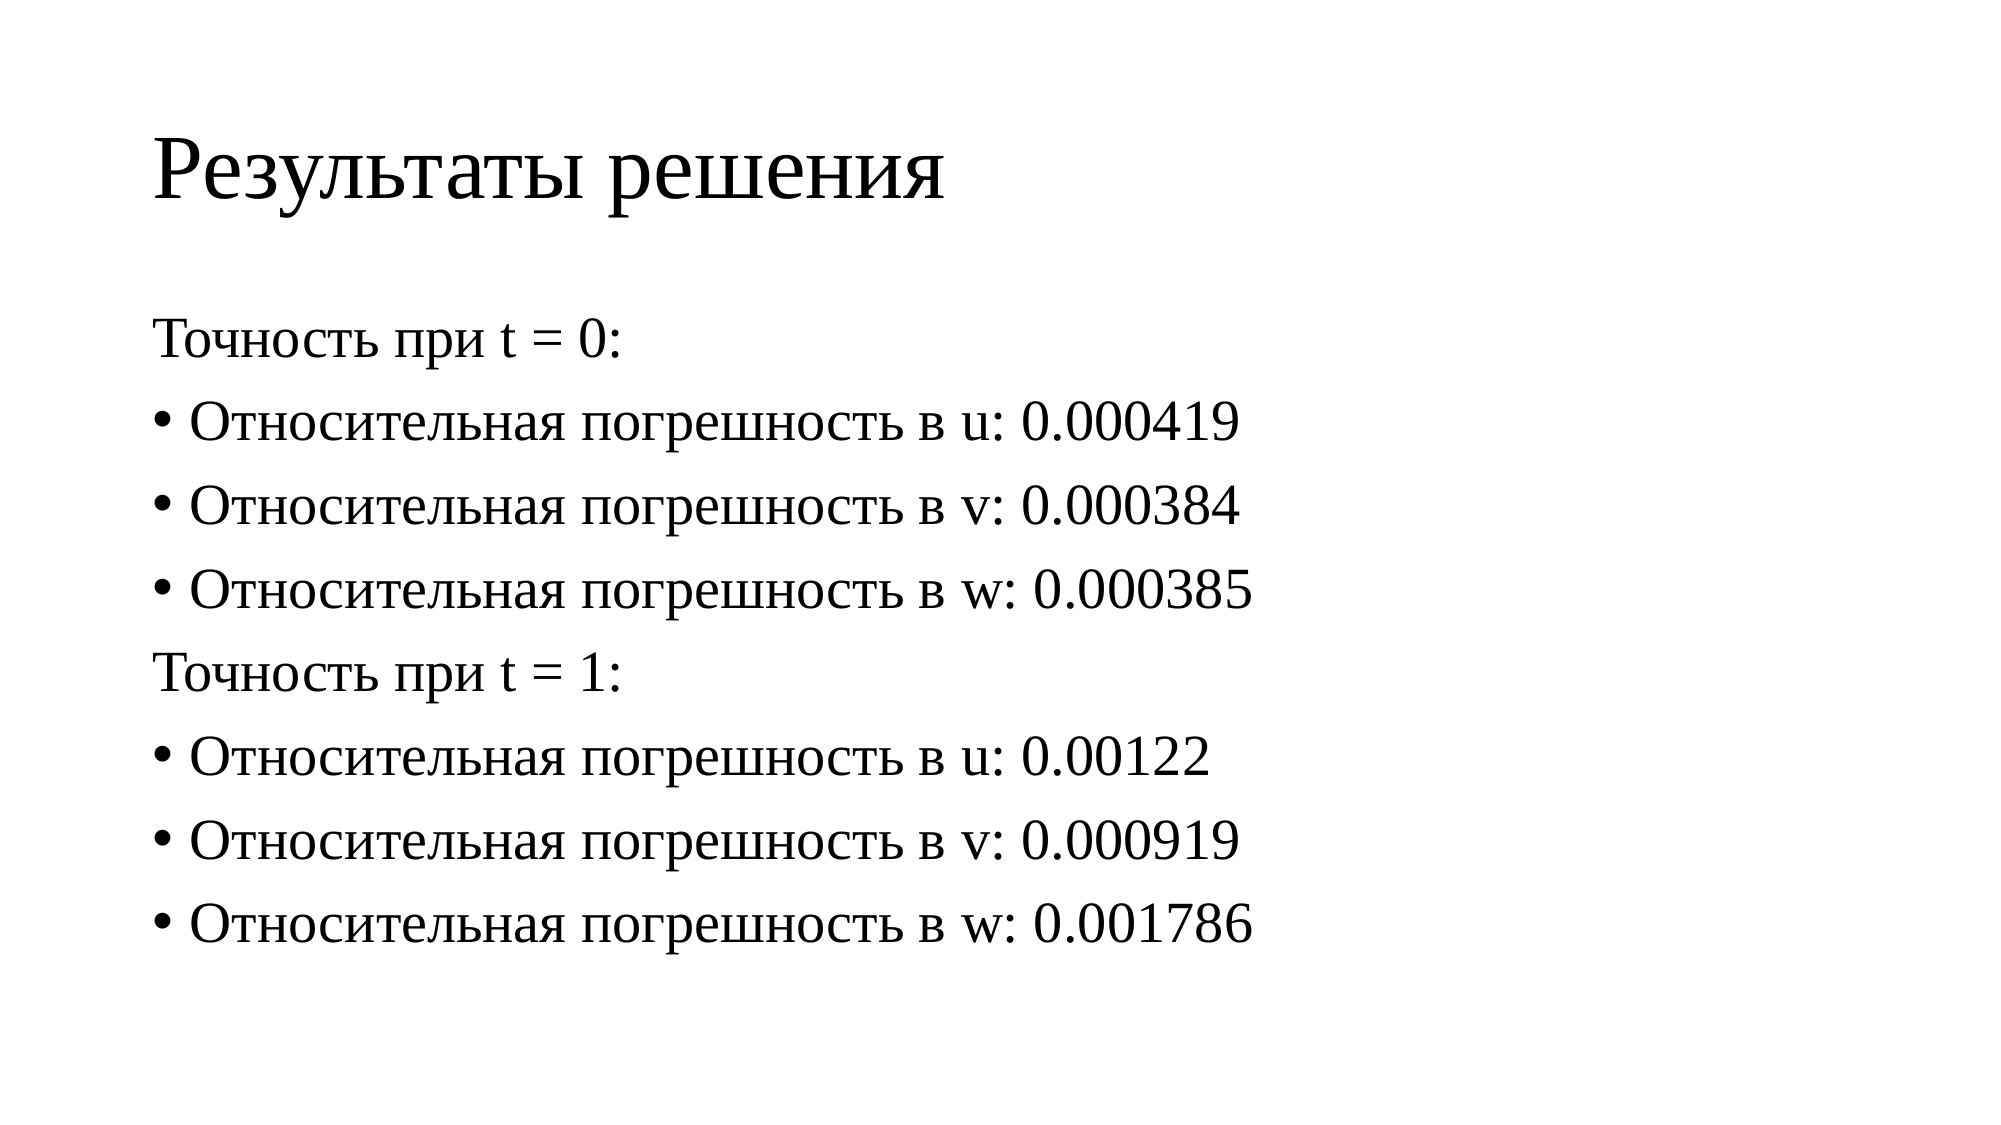

# Результаты решения
Точность при t = 0:
Относительная погрешность в u: 0.000419
Относительная погрешность в v: 0.000384
Относительная погрешность в w: 0.000385
Точность при t = 1:
Относительная погрешность в u: 0.00122
Относительная погрешность в v: 0.000919
Относительная погрешность в w: 0.001786